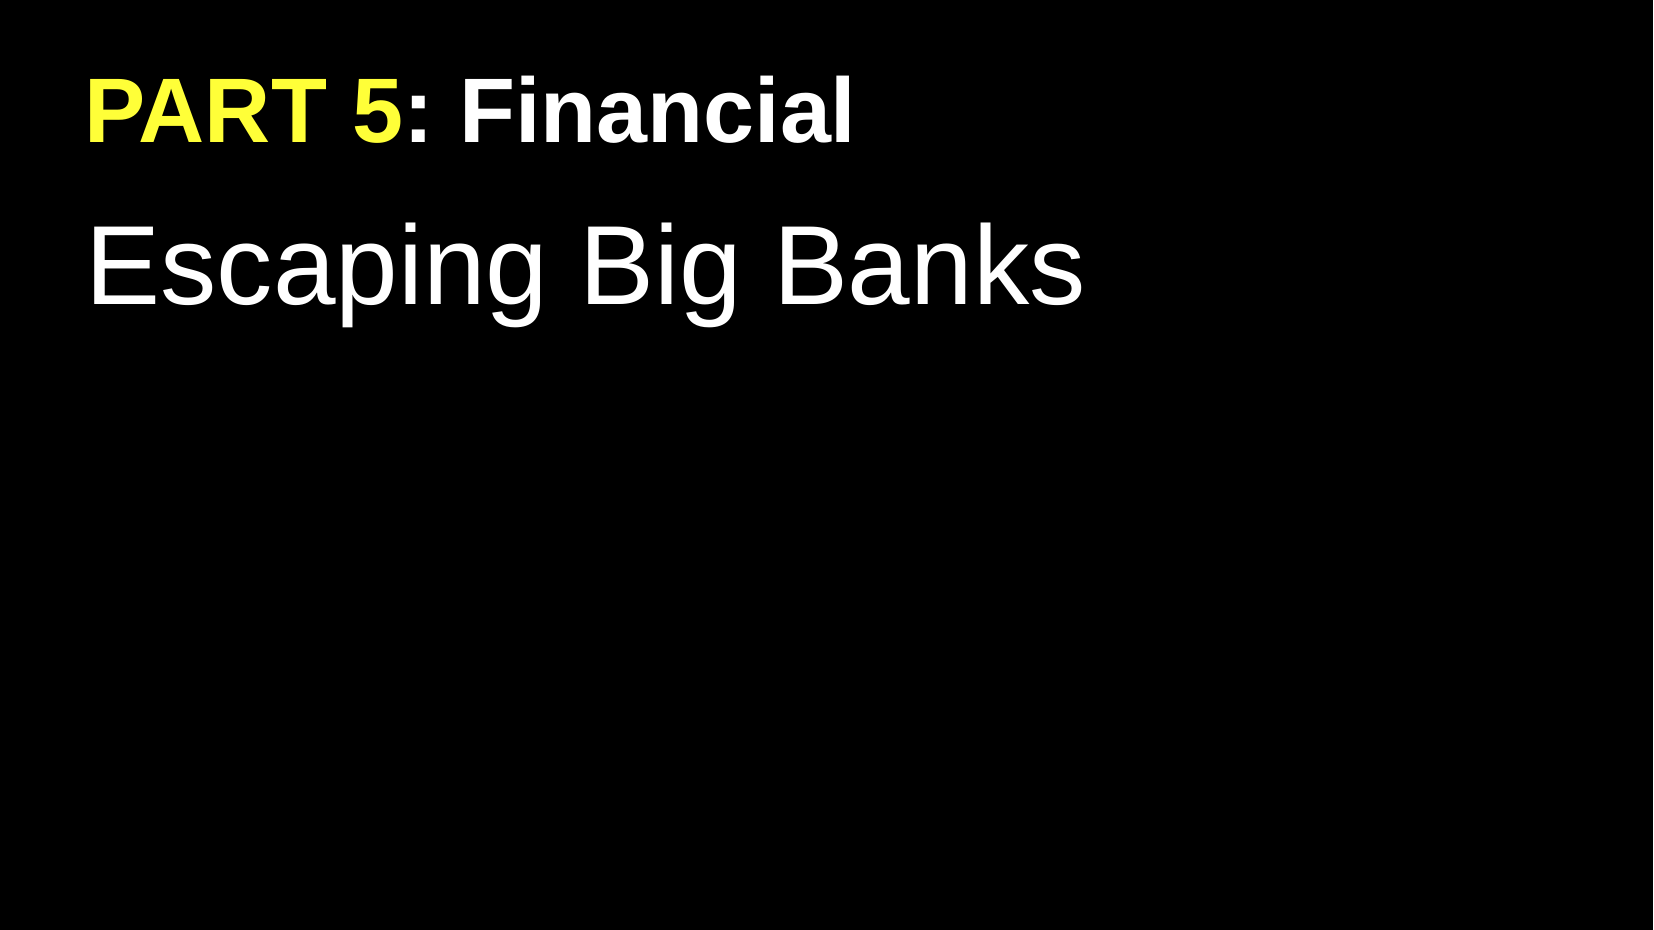

# PART 5: Financial
Escaping Big Banks